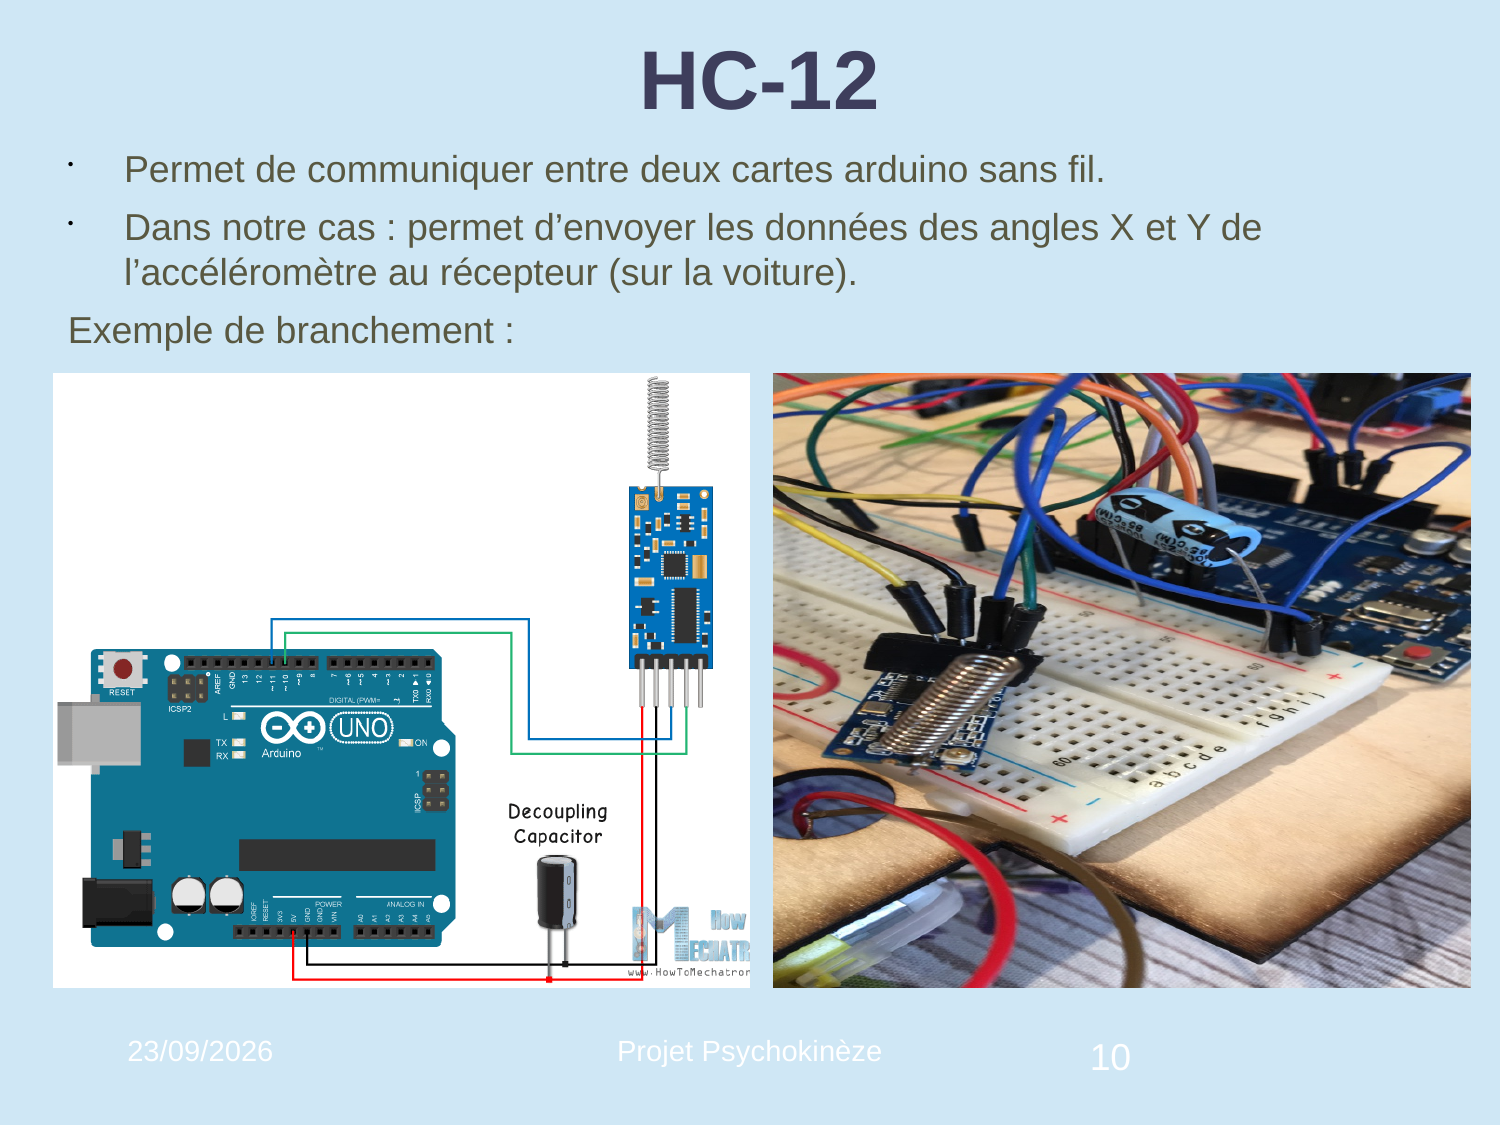

# HC-12
Permet de communiquer entre deux cartes arduino sans fil.
Dans notre cas : permet d’envoyer les données des angles X et Y de l’accéléromètre au récepteur (sur la voiture).
Exemple de branchement :